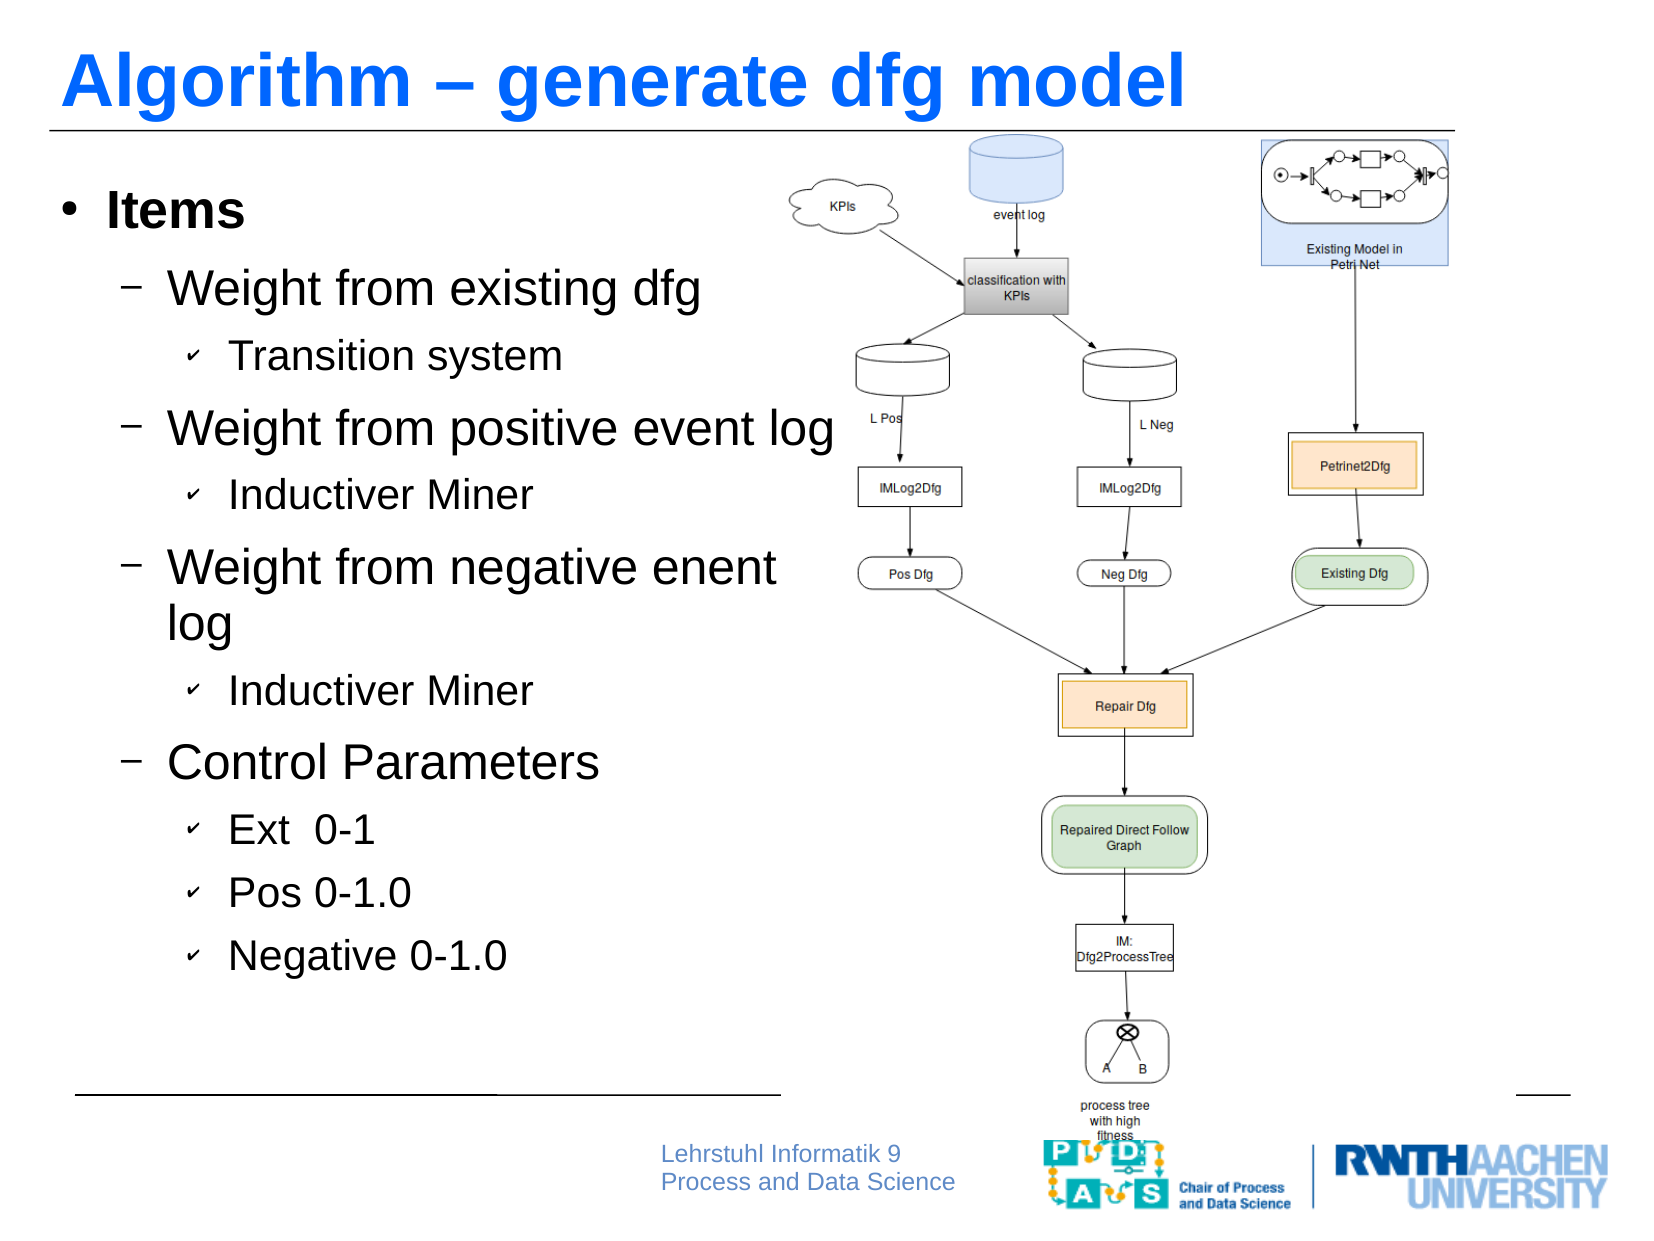

# Algorithm – generate dfg model
Items
Weight from existing dfg
Transition system
Weight from positive event log
Inductiver Miner
Weight from negative enent log
Inductiver Miner
Control Parameters
Ext 0-1
Pos 0-1.0
Negative 0-1.0